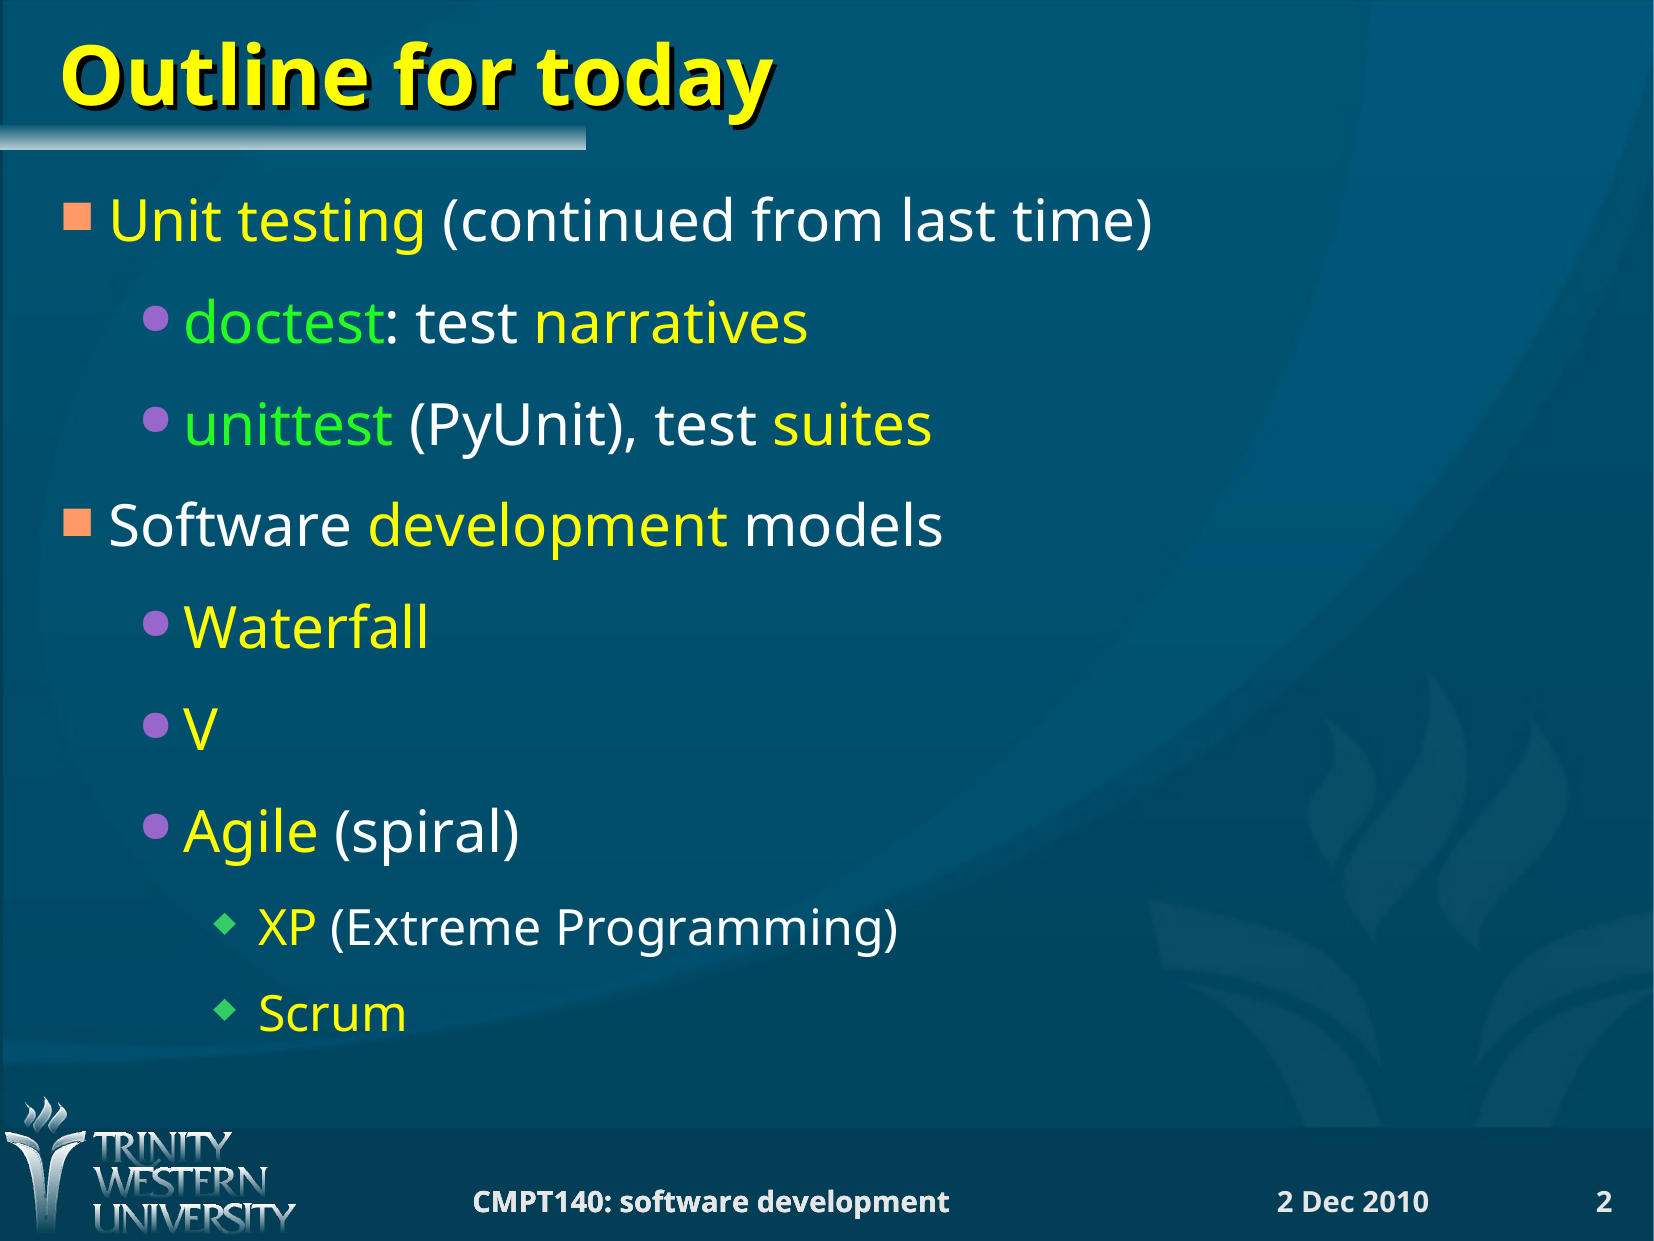

# Outline for today
Unit testing (continued from last time)
doctest: test narratives
unittest (PyUnit), test suites
Software development models
Waterfall
V
Agile (spiral)
XP (Extreme Programming)
Scrum
CMPT140: software development
2 Dec 2010
2